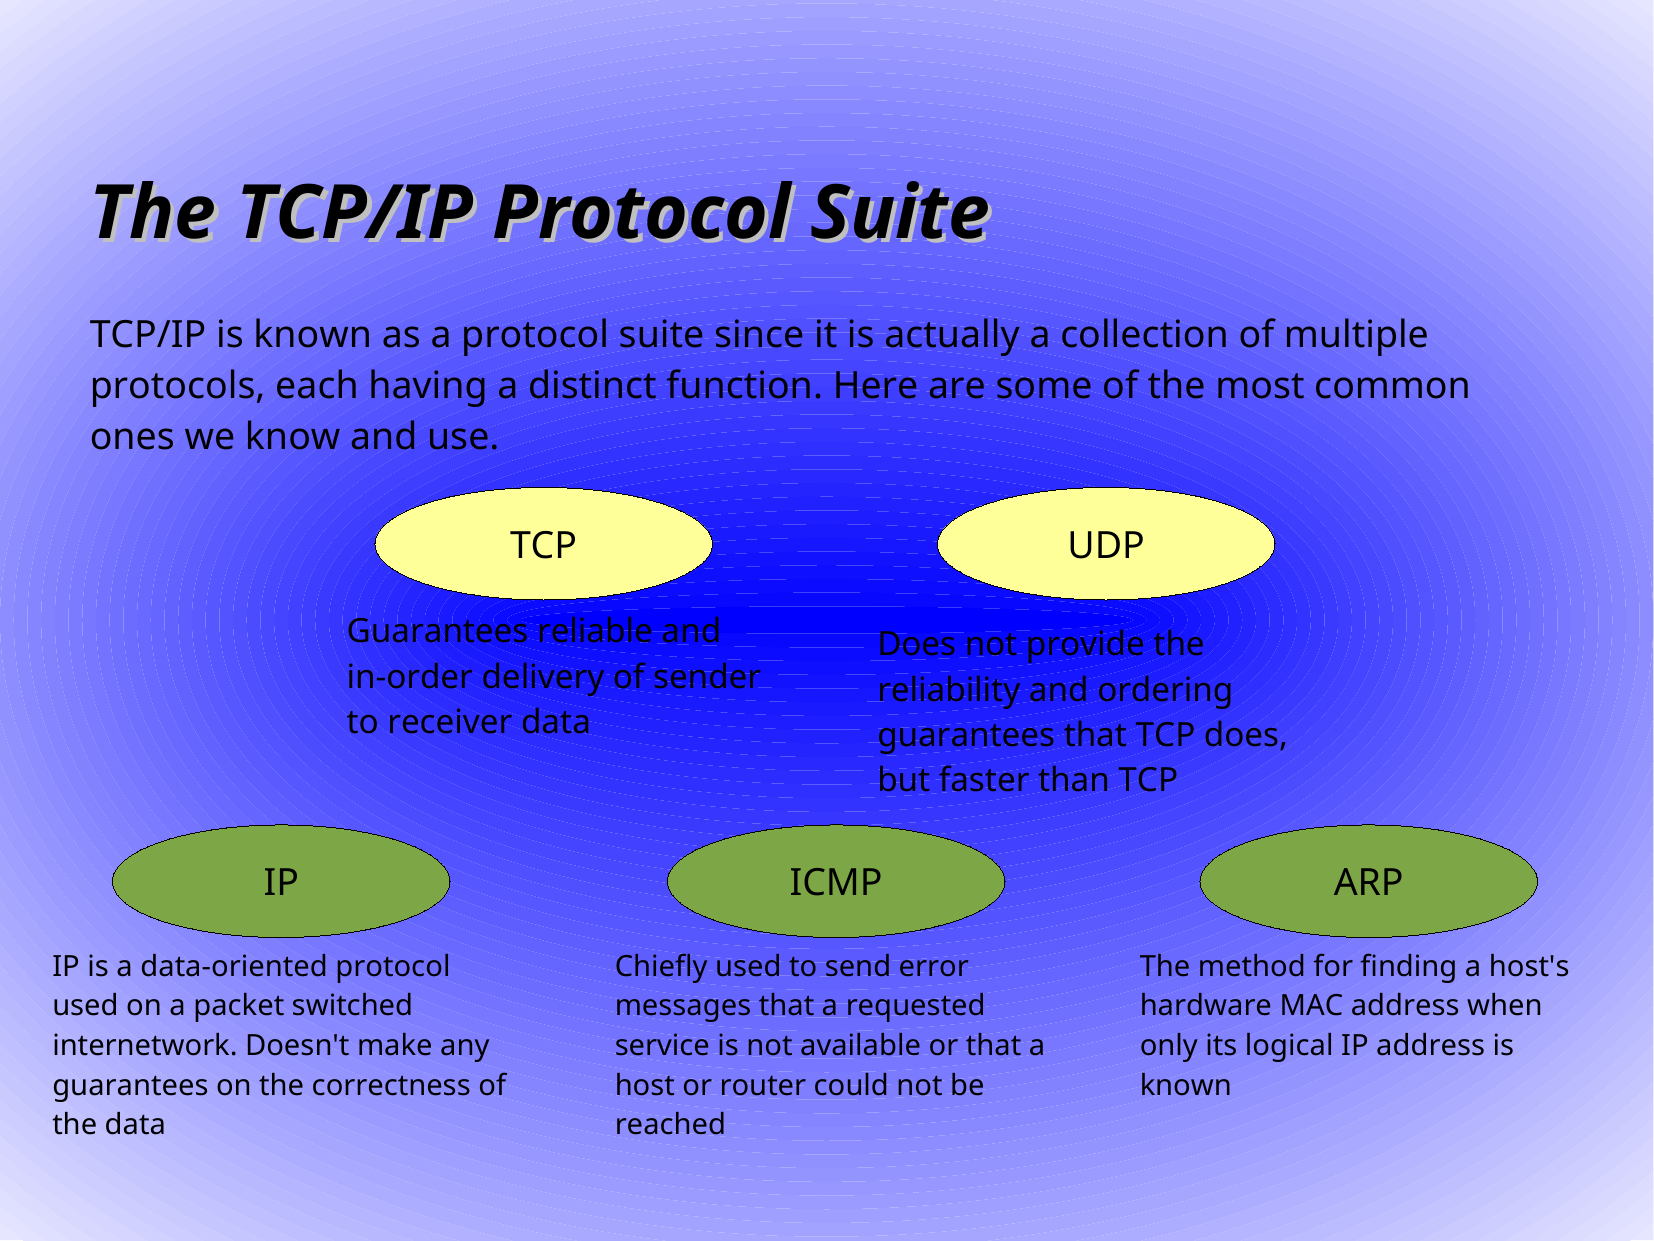

The TCP/IP Protocol Suite
TCP/IP is known as a protocol suite since it is actually a collection of multiple protocols, each having a distinct function. Here are some of the most common ones we know and use.
TCP
UDP
Guarantees reliable and in-order delivery of sender to receiver data
Does not provide the reliability and ordering guarantees that TCP does, but faster than TCP
IP
ICMP
ARP
IP is a data-oriented protocol used on a packet switched internetwork. Doesn't make any guarantees on the correctness of the data
Chiefly used to send error messages that a requested service is not available or that a host or router could not be reached
The method for finding a host's hardware MAC address when only its logical IP address is known